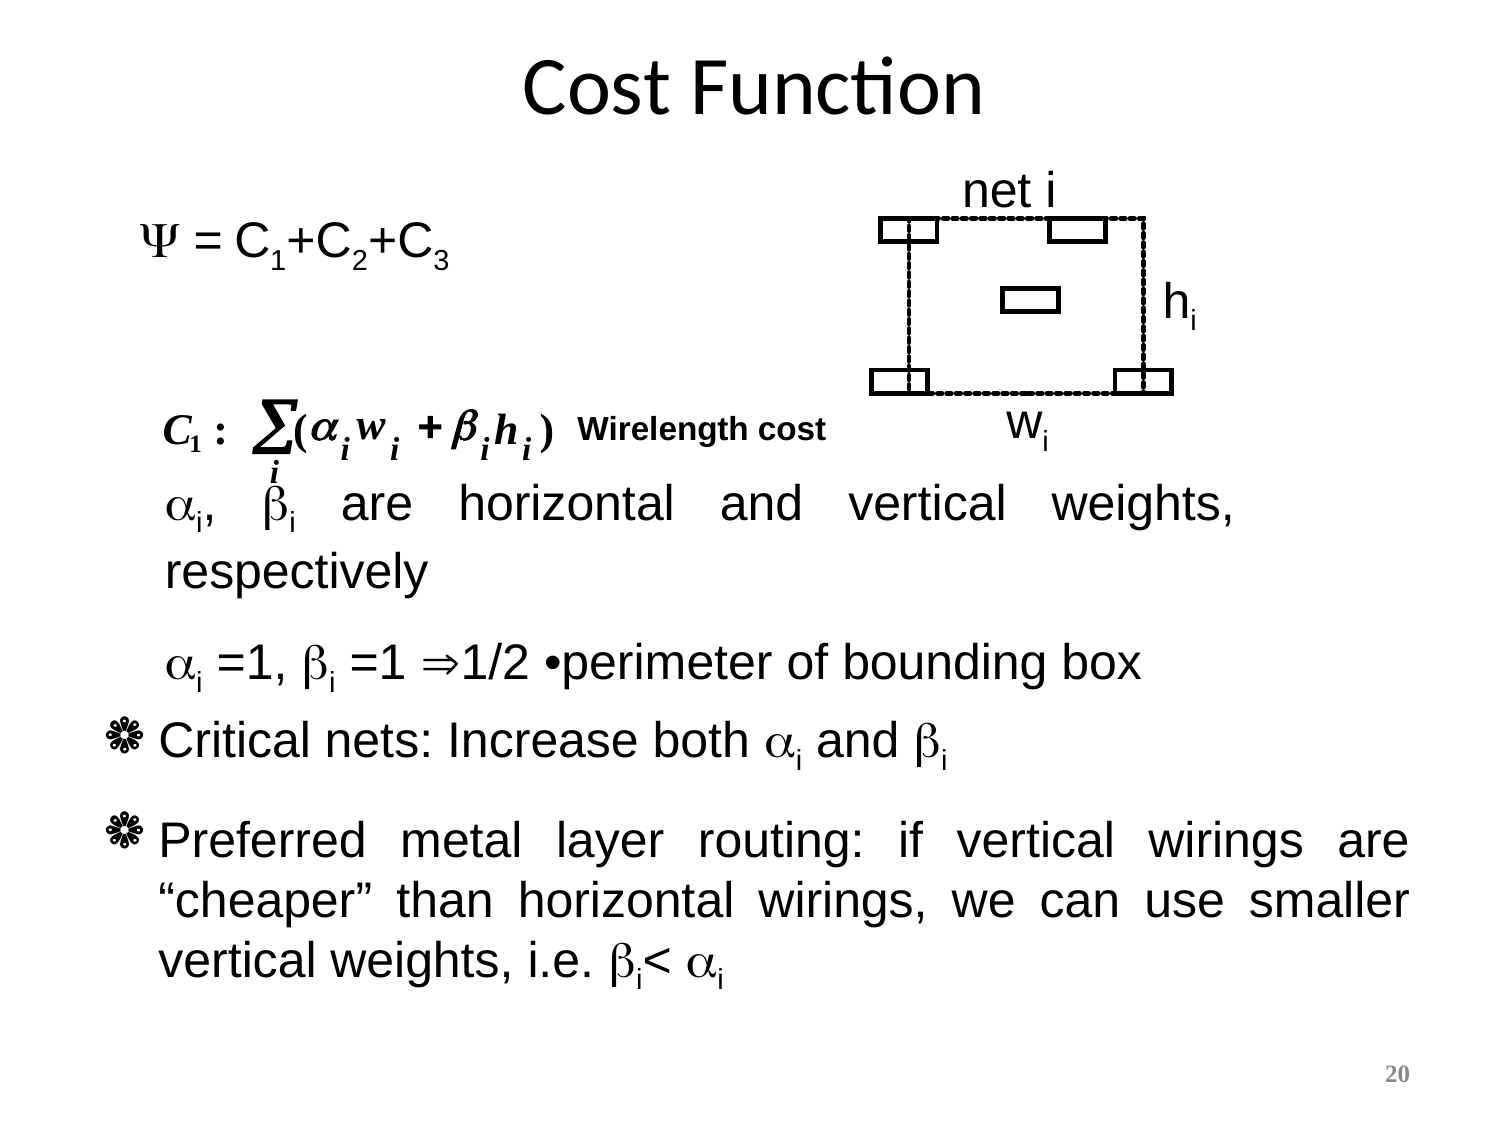

# Cost Function
net i
 = C1+C2+C3
hi
wi


w


Wirelength cost
C
:
(
h
)
1
i
i
i
i
i
i, i are horizontal and vertical weights, respectively
i =1, i =1 1/2 •perimeter of bounding box
Critical nets: Increase both i and i
Preferred metal layer routing: if vertical wirings are “cheaper” than horizontal wirings, we can use smaller vertical weights, i.e. i< i